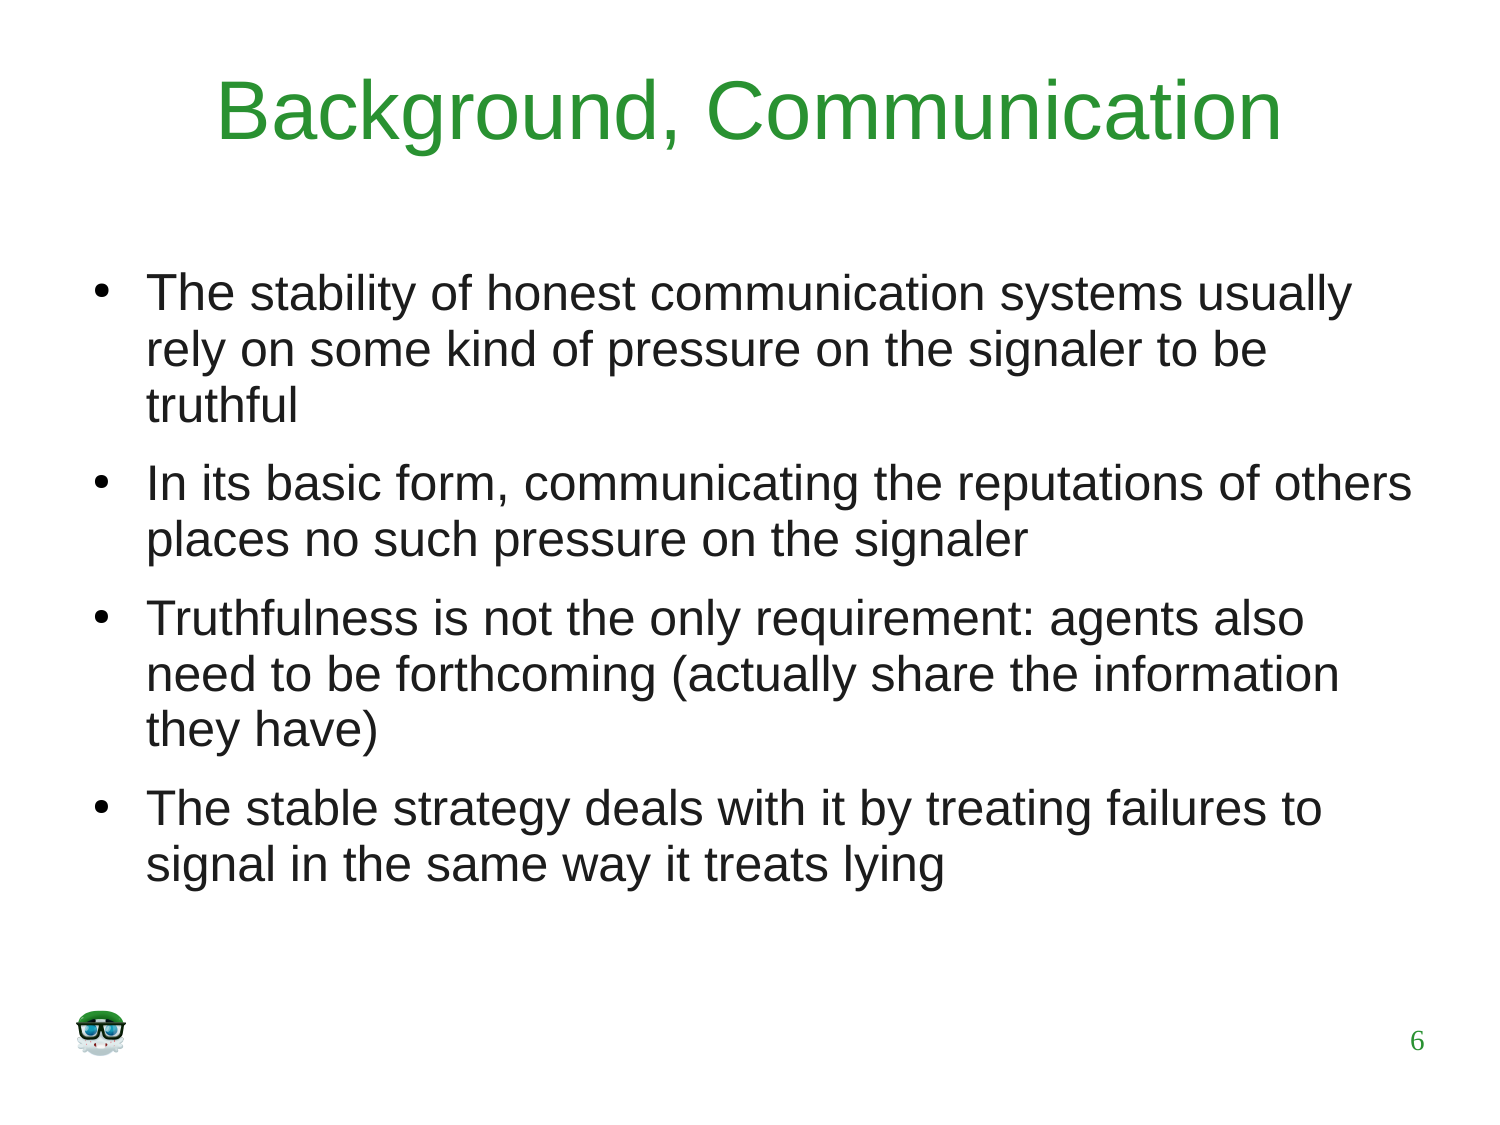

# Background, Communication
The stability of honest communication systems usually rely on some kind of pressure on the signaler to be truthful
In its basic form, communicating the reputations of others places no such pressure on the signaler
Truthfulness is not the only requirement: agents also need to be forthcoming (actually share the information they have)
The stable strategy deals with it by treating failures to signal in the same way it treats lying
6